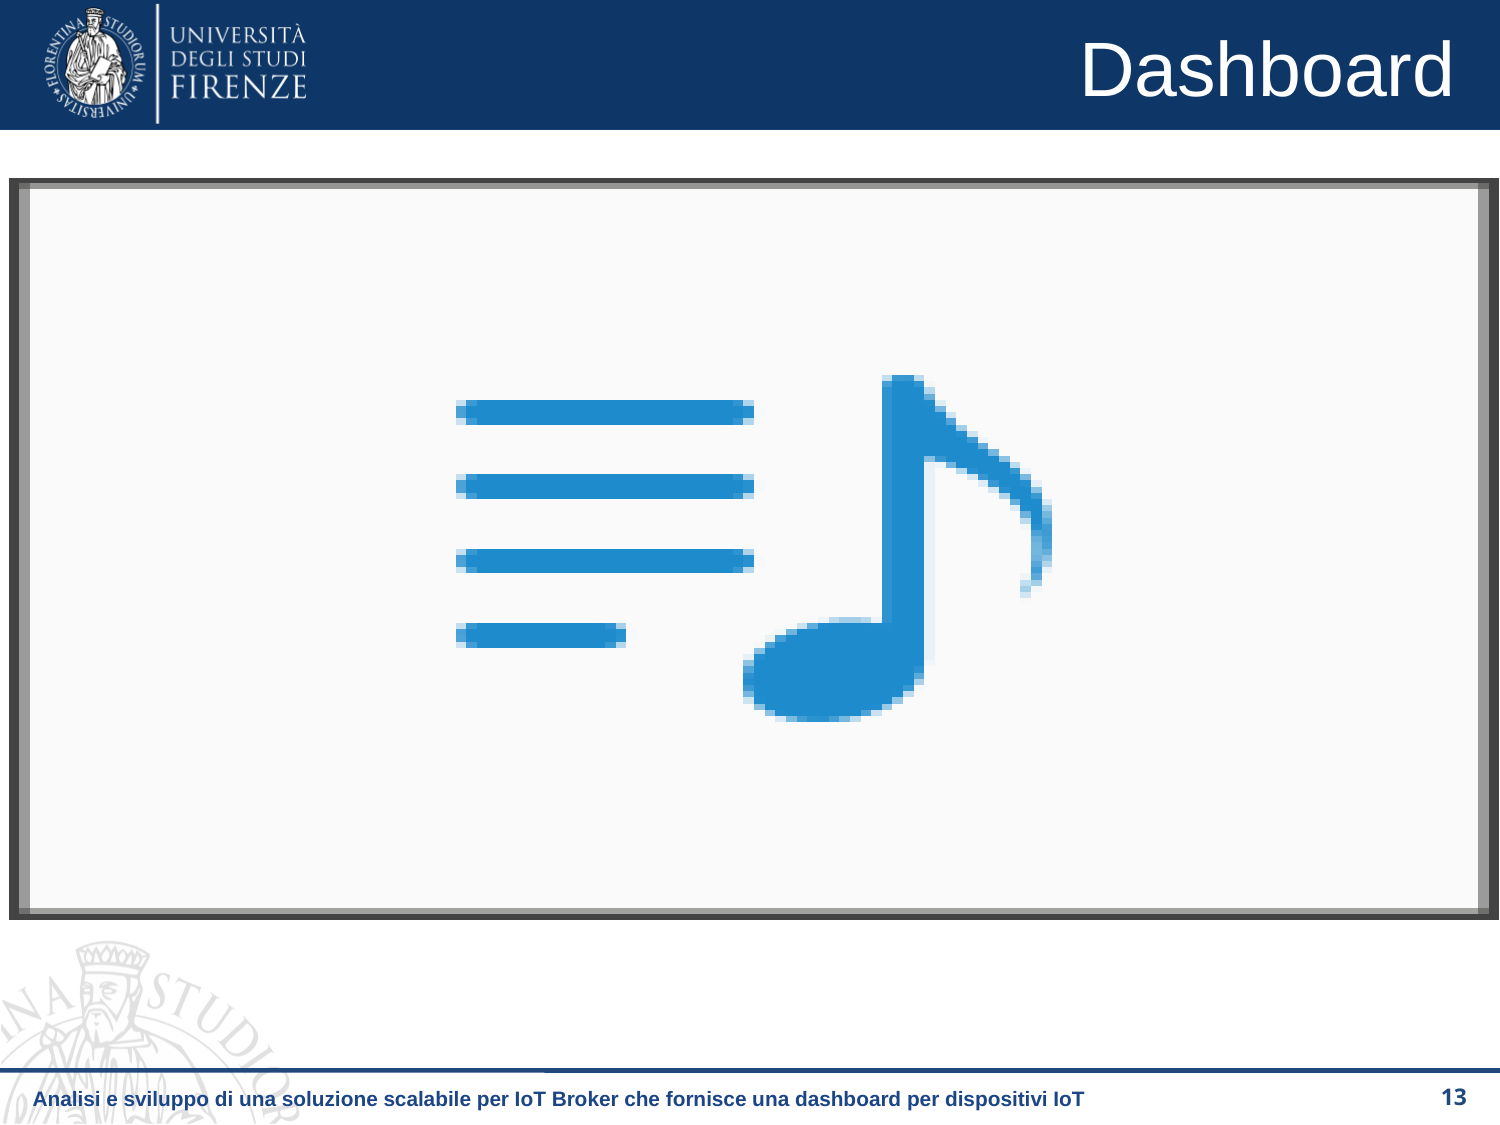

# Dashboard
Analisi e sviluppo di una soluzione scalabile per IoT Broker che fornisce una dashboard per dispositivi IoT